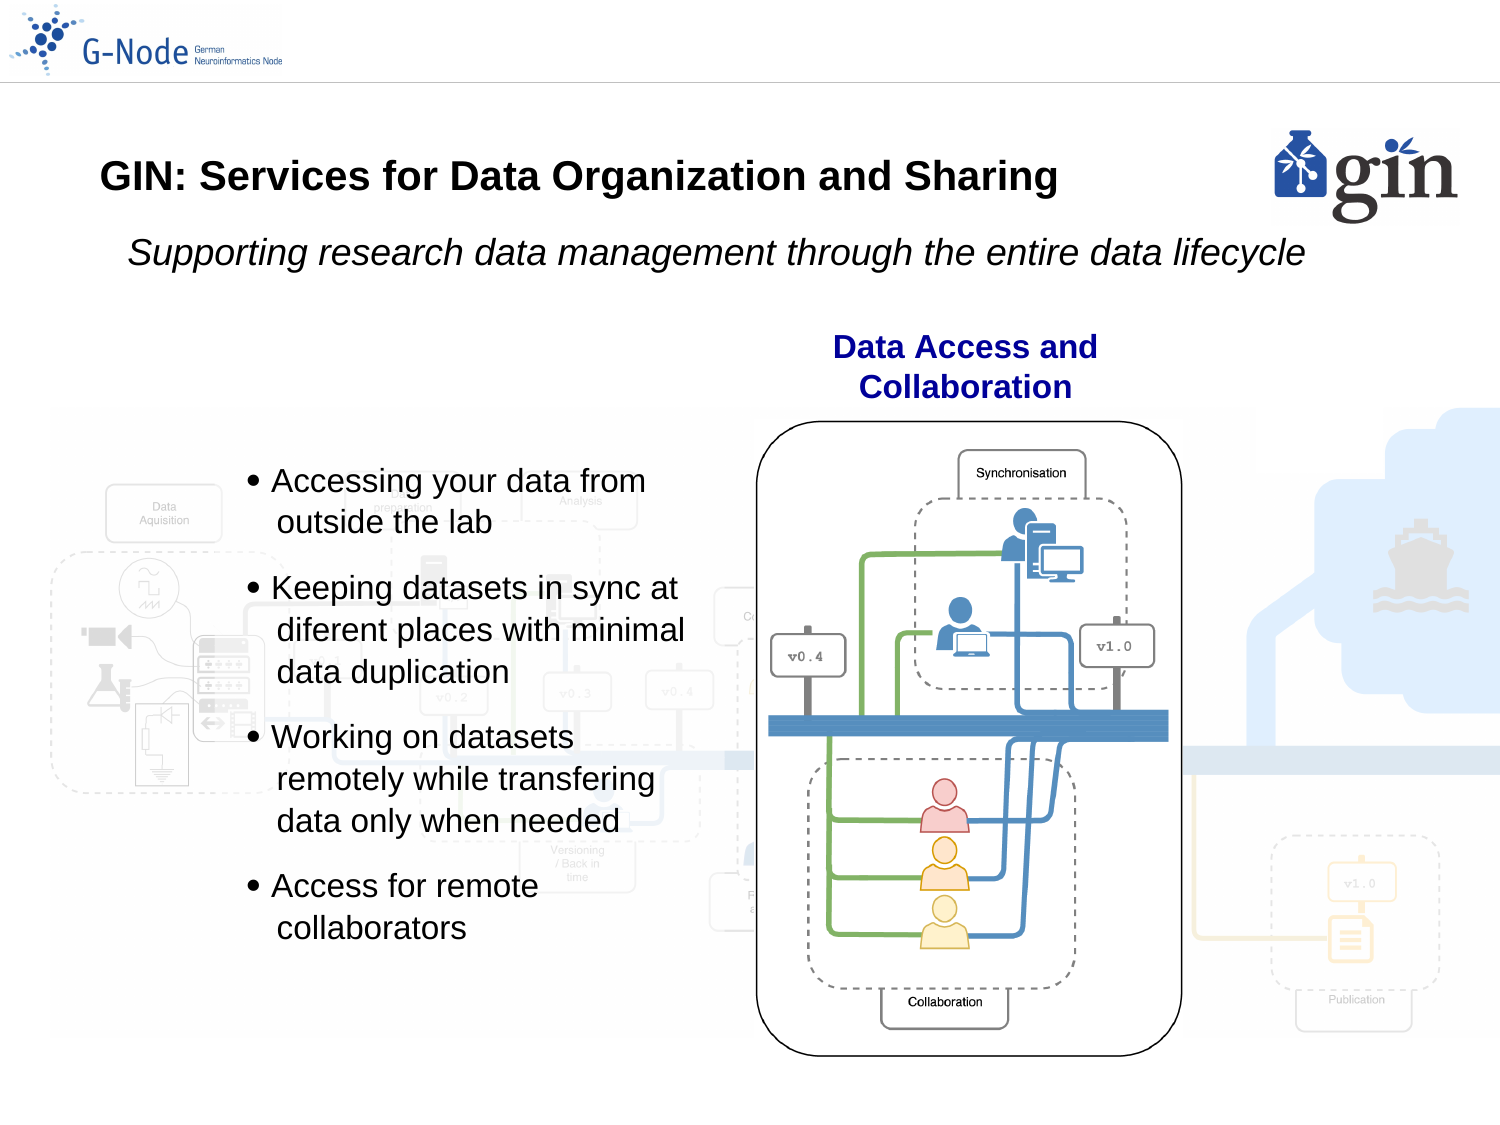

GIN: Services for Data Organization and Sharing
Supporting research data management through the entire data lifecycle
Data Access and
Collaboration
  Accessing your data from outside the lab
  Keeping datasets in sync at diferent places with minimal data duplication
  Working on datasets remotely while transfering data only when needed
  Access for remote collaborators